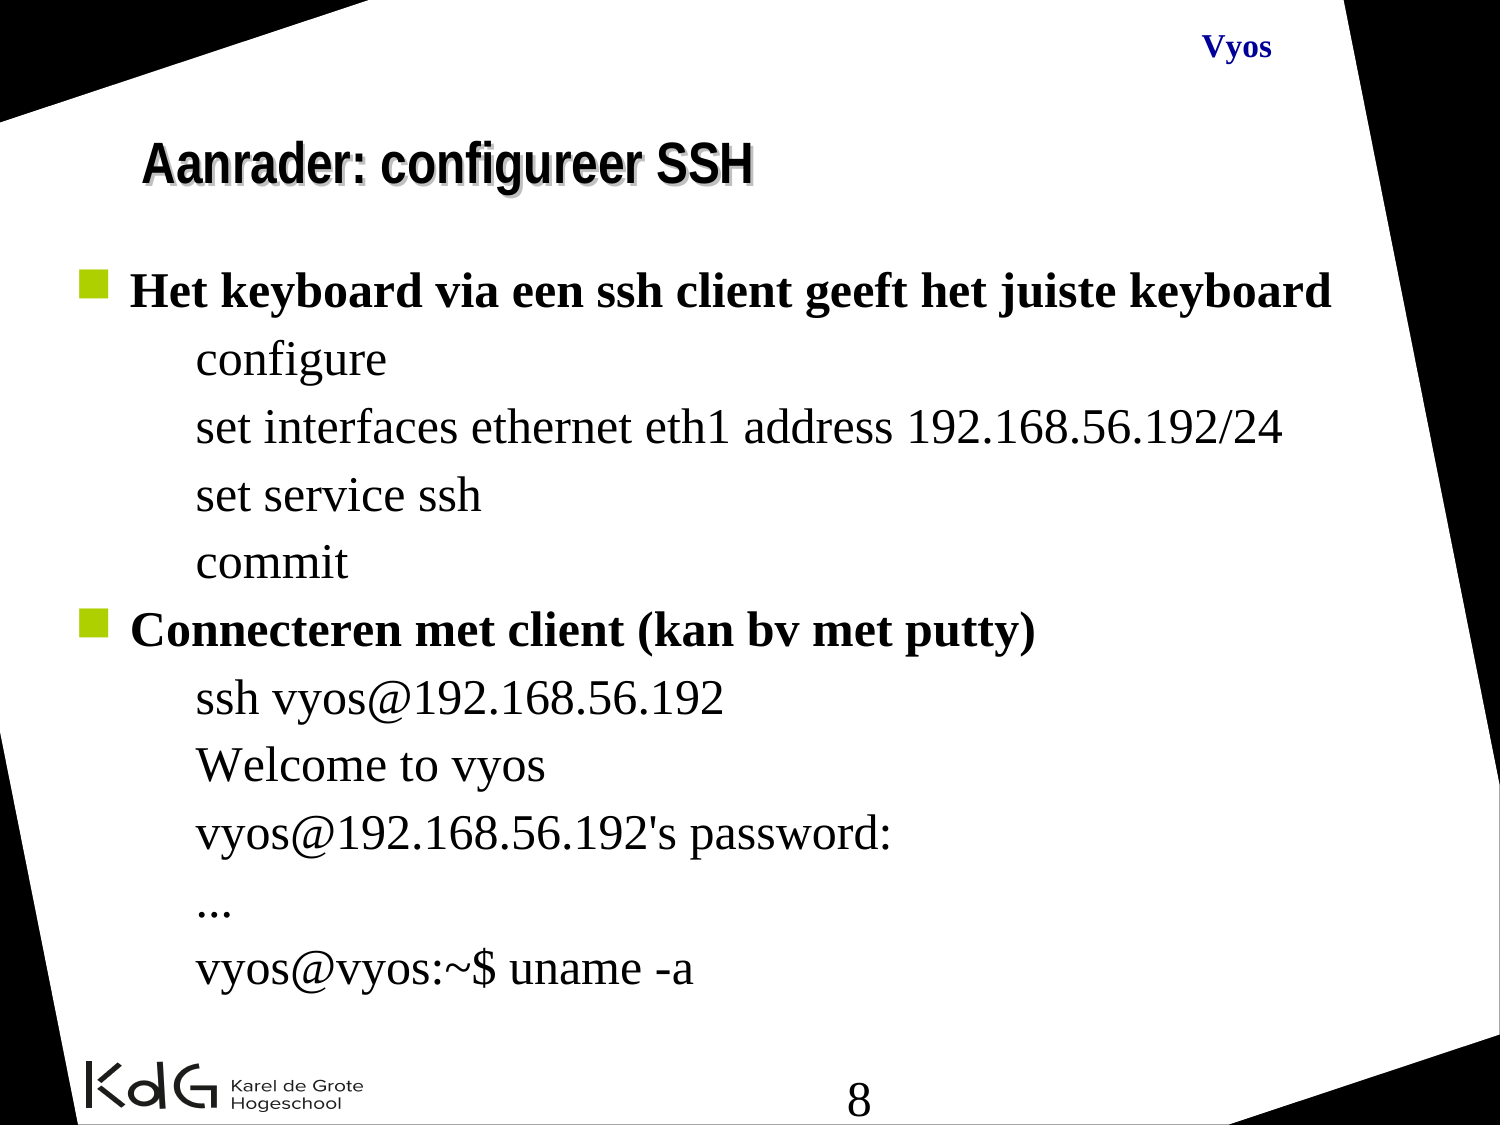

# Aanrader: configureer SSH
Het keyboard via een ssh client geeft het juiste keyboard
configure
set interfaces ethernet eth1 address 192.168.56.192/24
set service ssh
commit
Connecteren met client (kan bv met putty)
ssh vyos@192.168.56.192
Welcome to vyos
vyos@192.168.56.192's password:
...
vyos@vyos:~$ uname -a